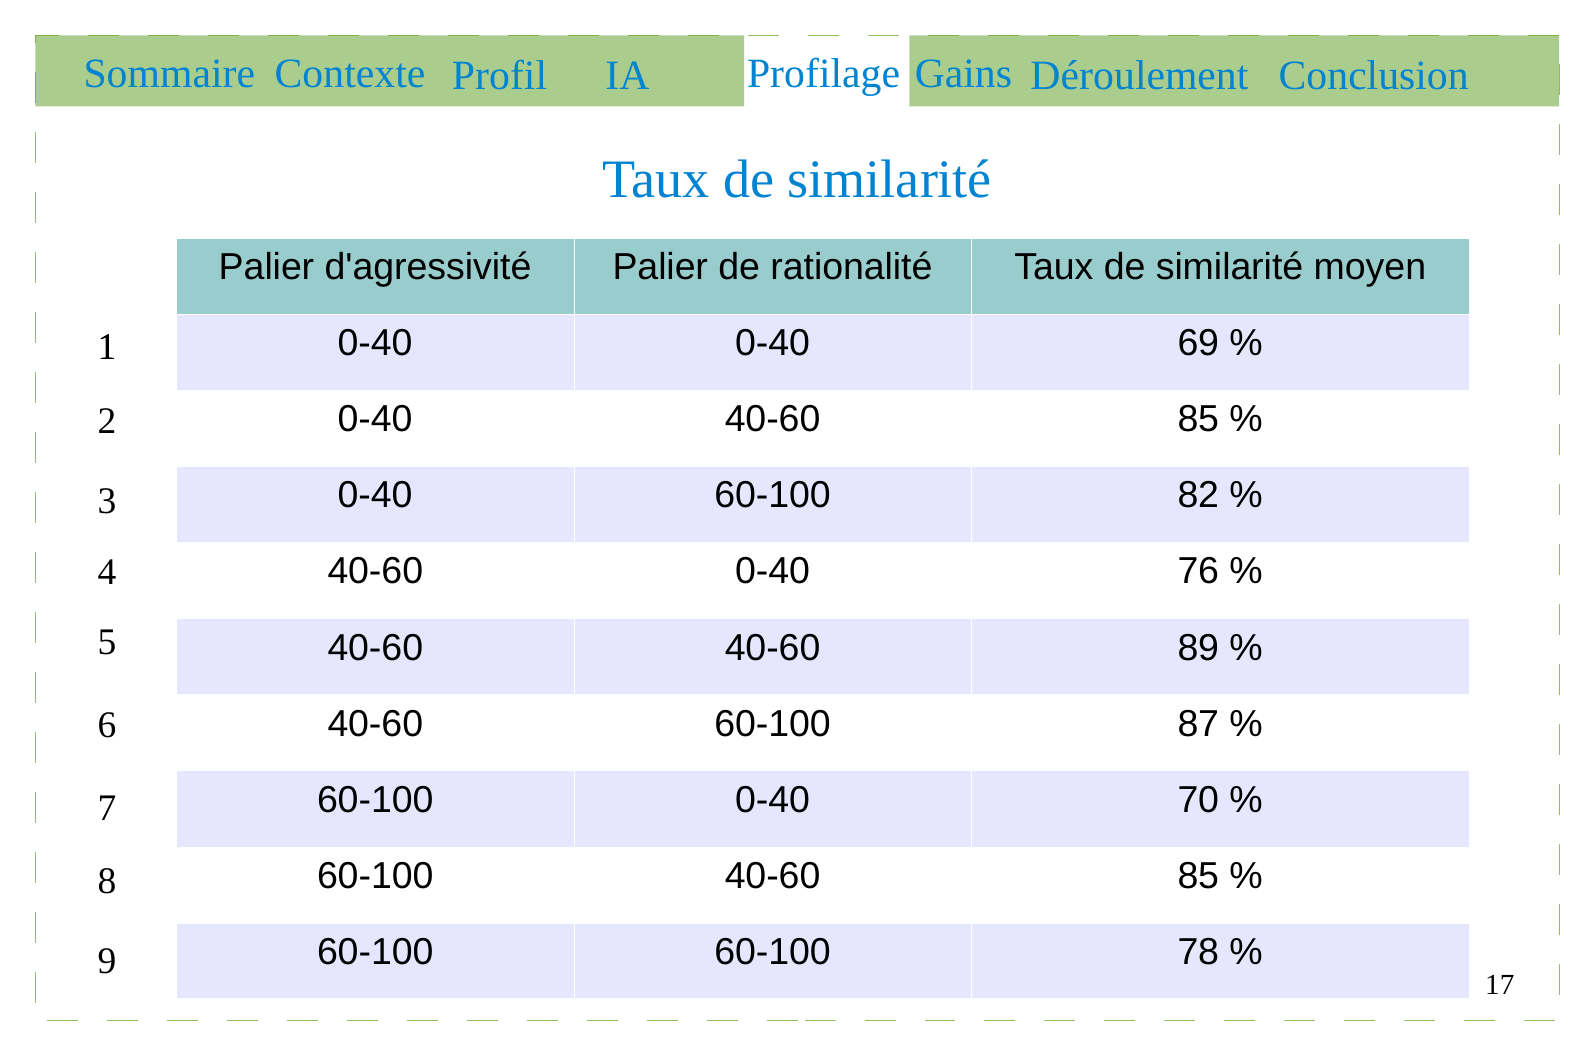

Profilage
Gains
Sommaire
Contexte
Profil
Déroulement
Conclusion
IA
Taux de similarité
| Palier d'agressivité | Palier de rationalité | Taux de similarité moyen |
| --- | --- | --- |
| 0-40 | 0-40 | 69 % |
| 0-40 | 40-60 | 85 % |
| 0-40 | 60-100 | 82 % |
| 40-60 | 0-40 | 76 % |
| 40-60 | 40-60 | 89 % |
| 40-60 | 60-100 | 87 % |
| 60-100 | 0-40 | 70 % |
| 60-100 | 40-60 | 85 % |
| 60-100 | 60-100 | 78 % |
1
1
2
3
4
5
6
7
8
9
17